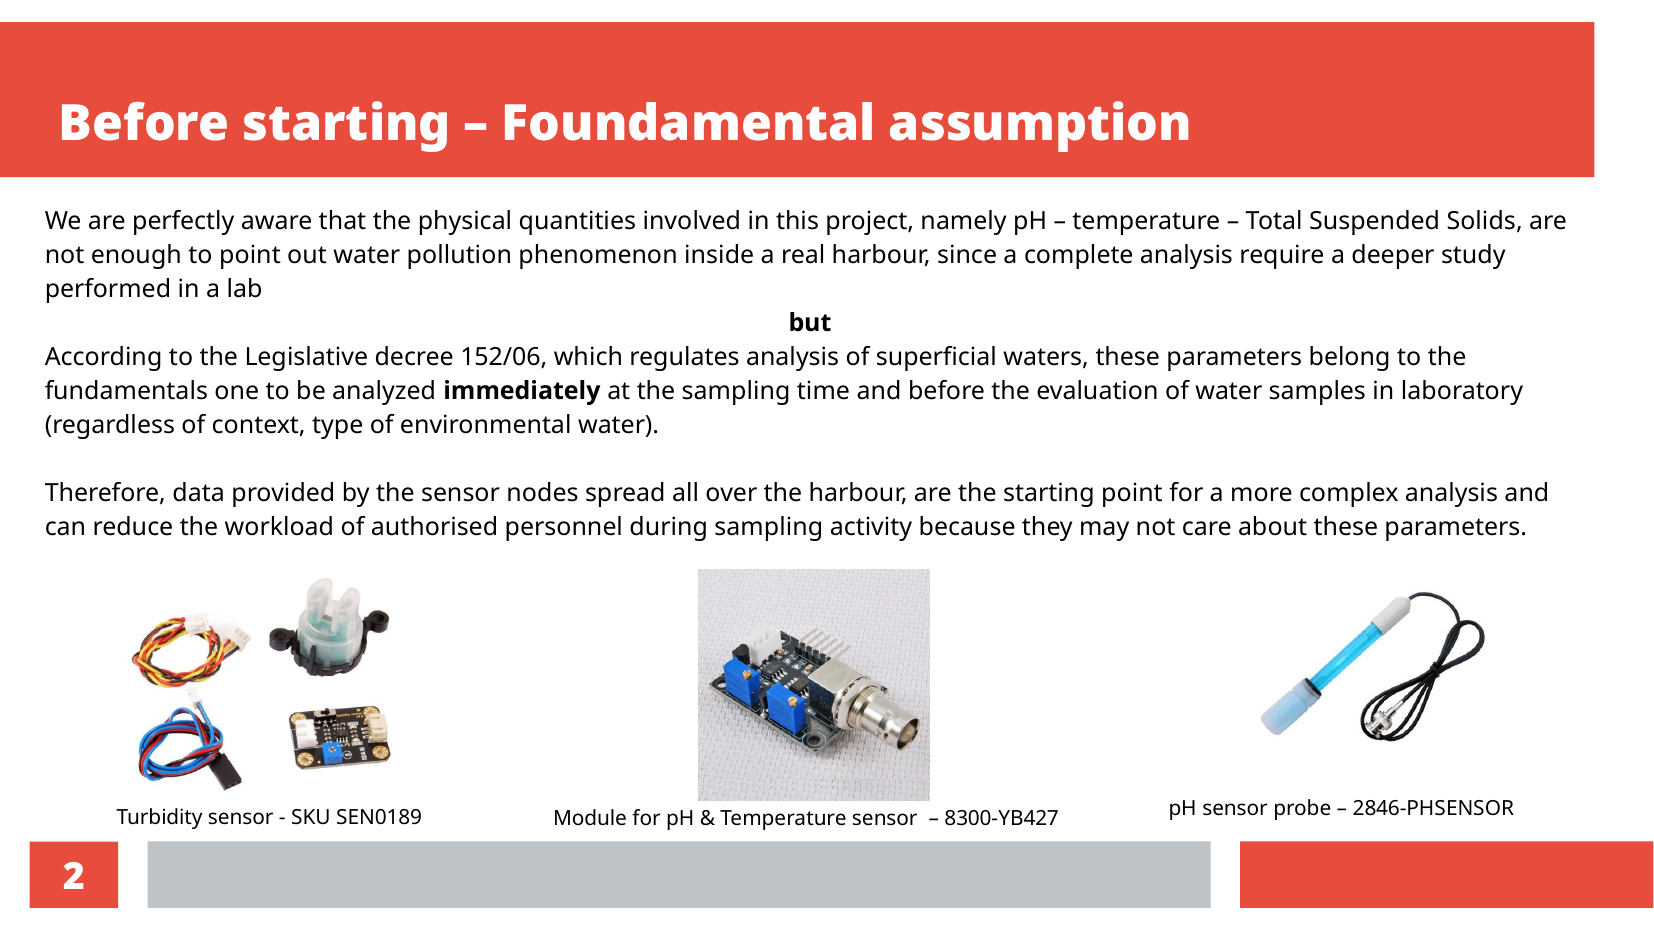

# Before starting – Foundamental assumption
We are perfectly aware that the physical quantities involved in this project, namely pH – temperature – Total Suspended Solids, are not enough to point out water pollution phenomenon inside a real harbour, since a complete analysis require a deeper study performed in a lab
but
According to the Legislative decree 152/06, which regulates analysis of superficial waters, these parameters belong to the fundamentals one to be analyzed immediately at the sampling time and before the evaluation of water samples in laboratory (regardless of context, type of environmental water).
Therefore, data provided by the sensor nodes spread all over the harbour, are the starting point for a more complex analysis and can reduce the workload of authorised personnel during sampling activity because they may not care about these parameters.
pH sensor probe – 2846-PHSENSOR
Turbidity sensor - SKU SEN0189
Module for pH & Temperature sensor – 8300-YB427
2